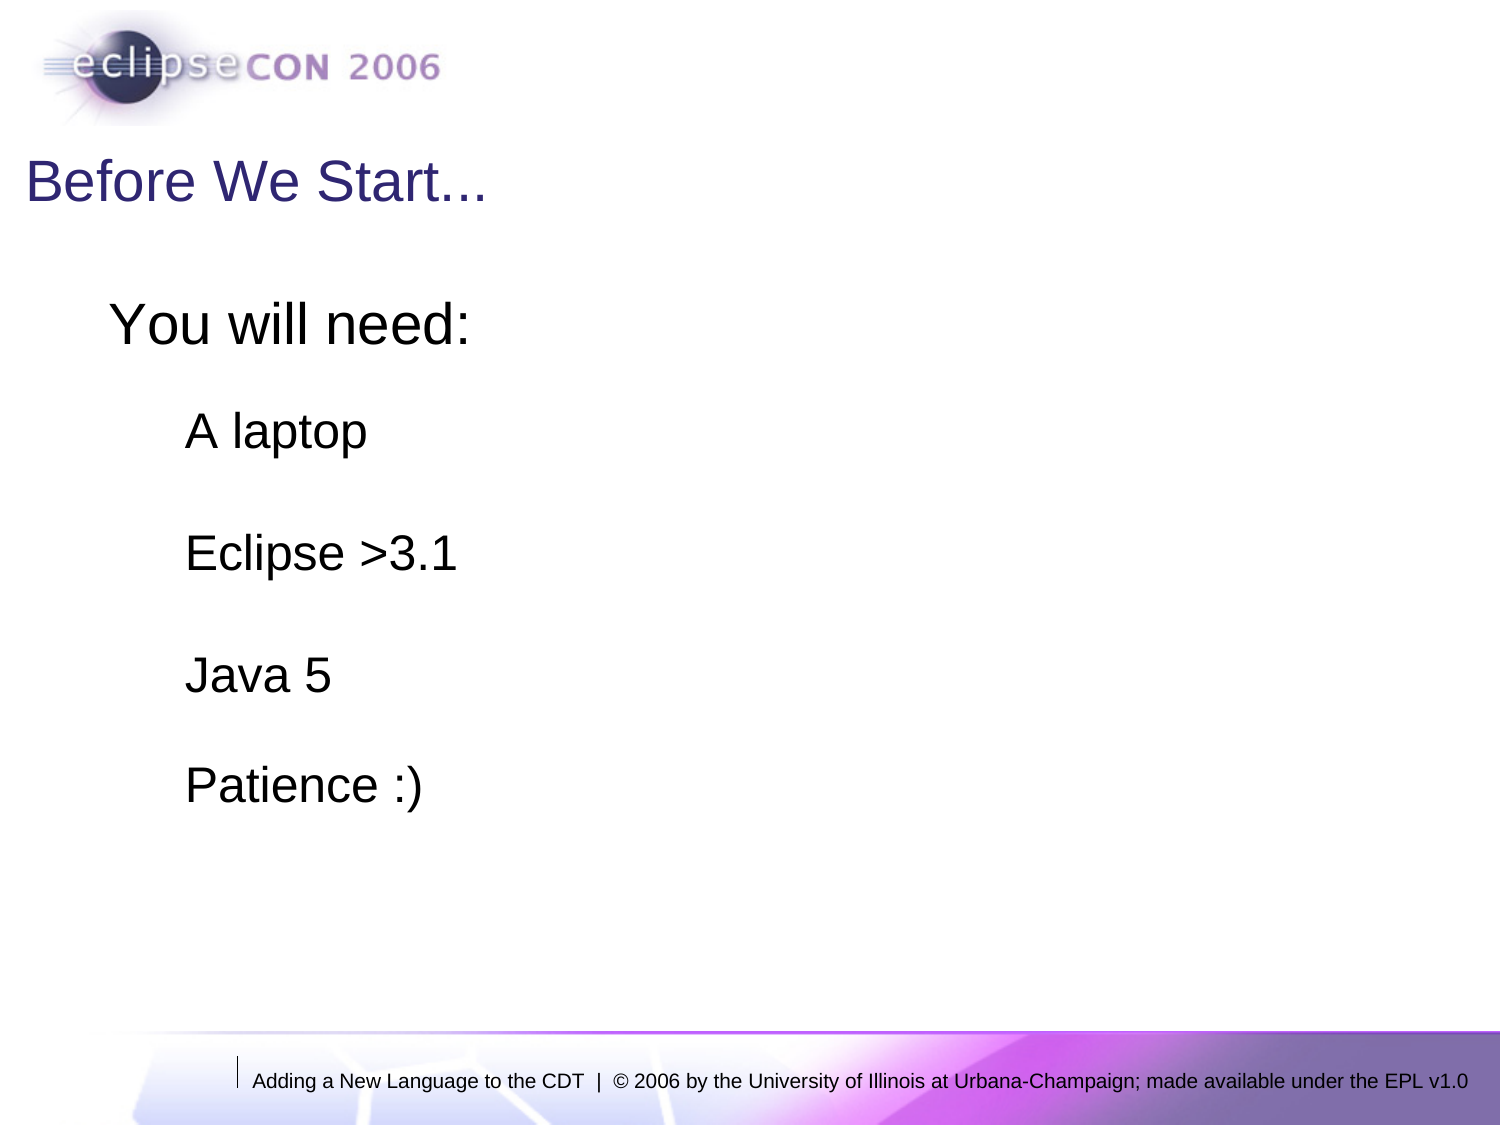

# Before We Start...
You will need:
A laptop
Eclipse >3.1
Java 5
Patience :)